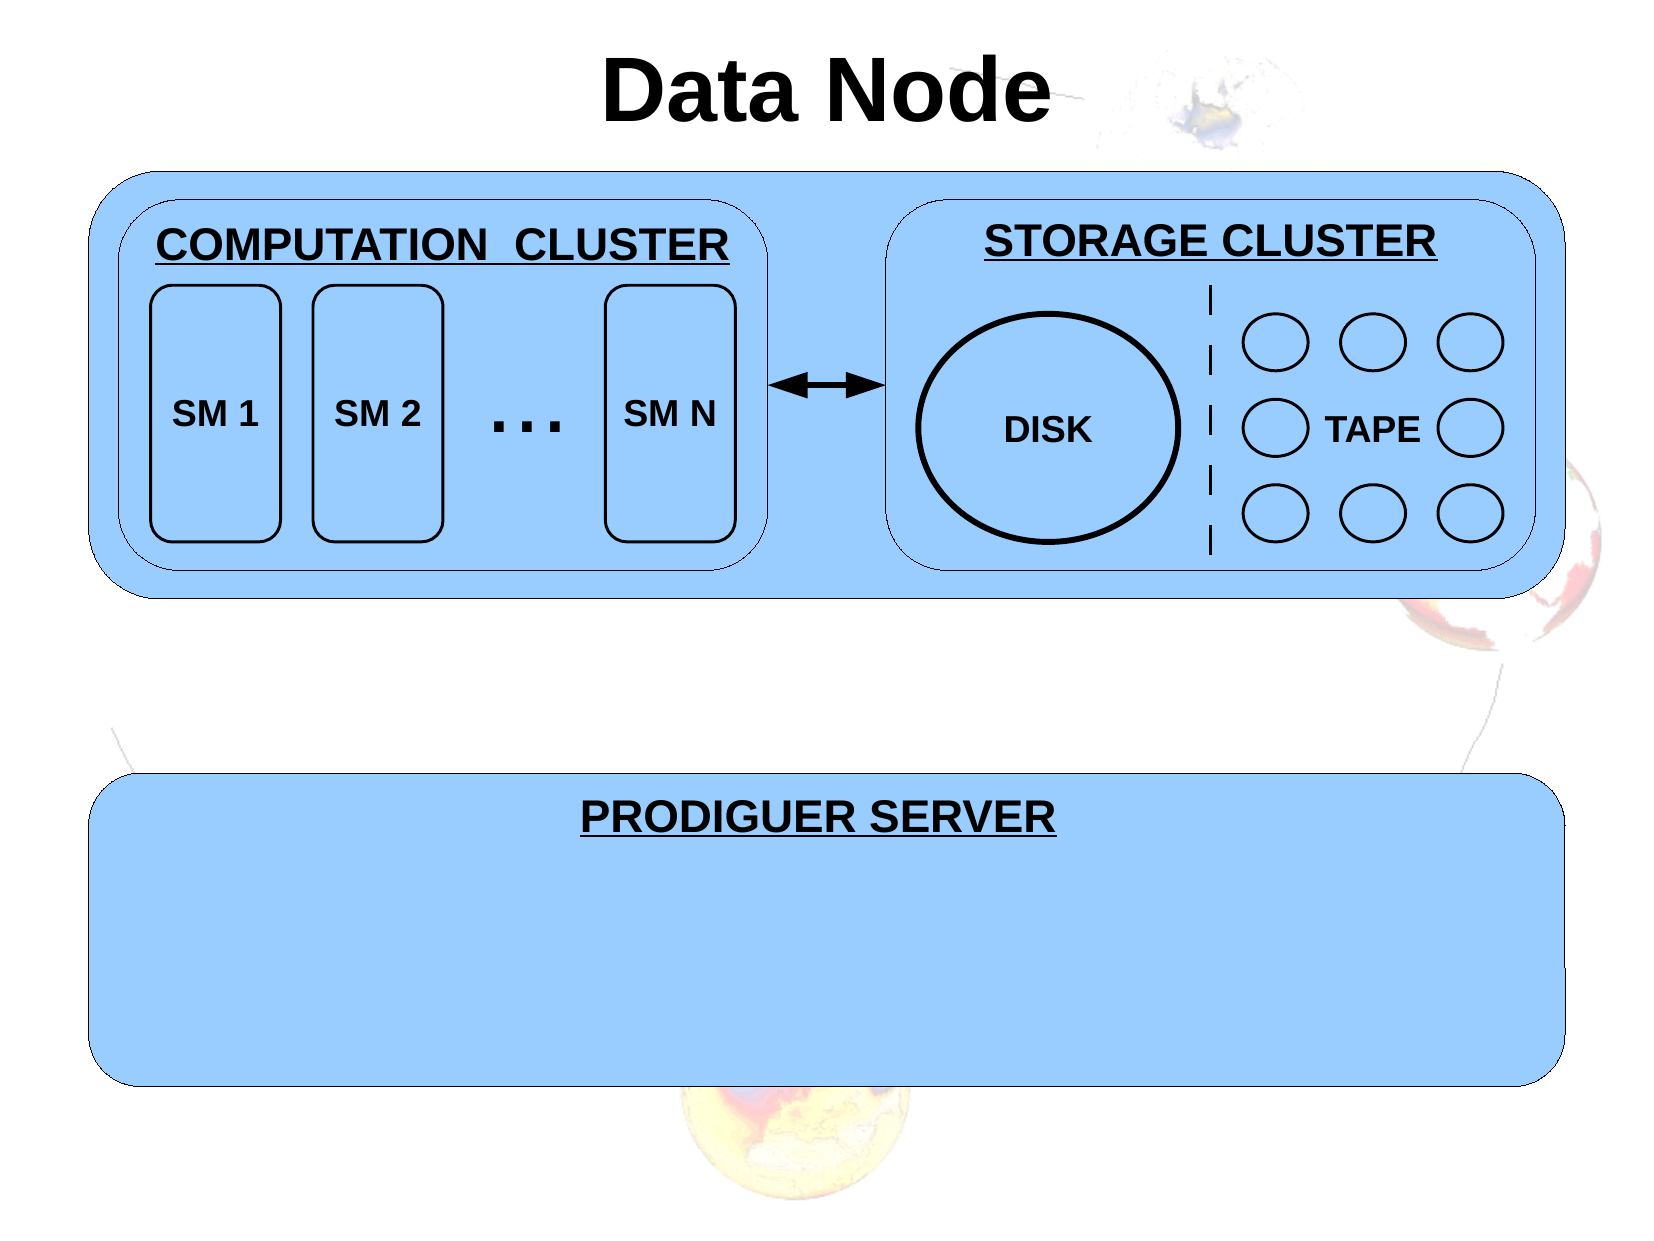

# Data Node
STORAGE CLUSTER
TAPE
DISK
COMPUTATION CLUSTER
SM 1
SM 2
SM N
...
PRODIGUER SERVER